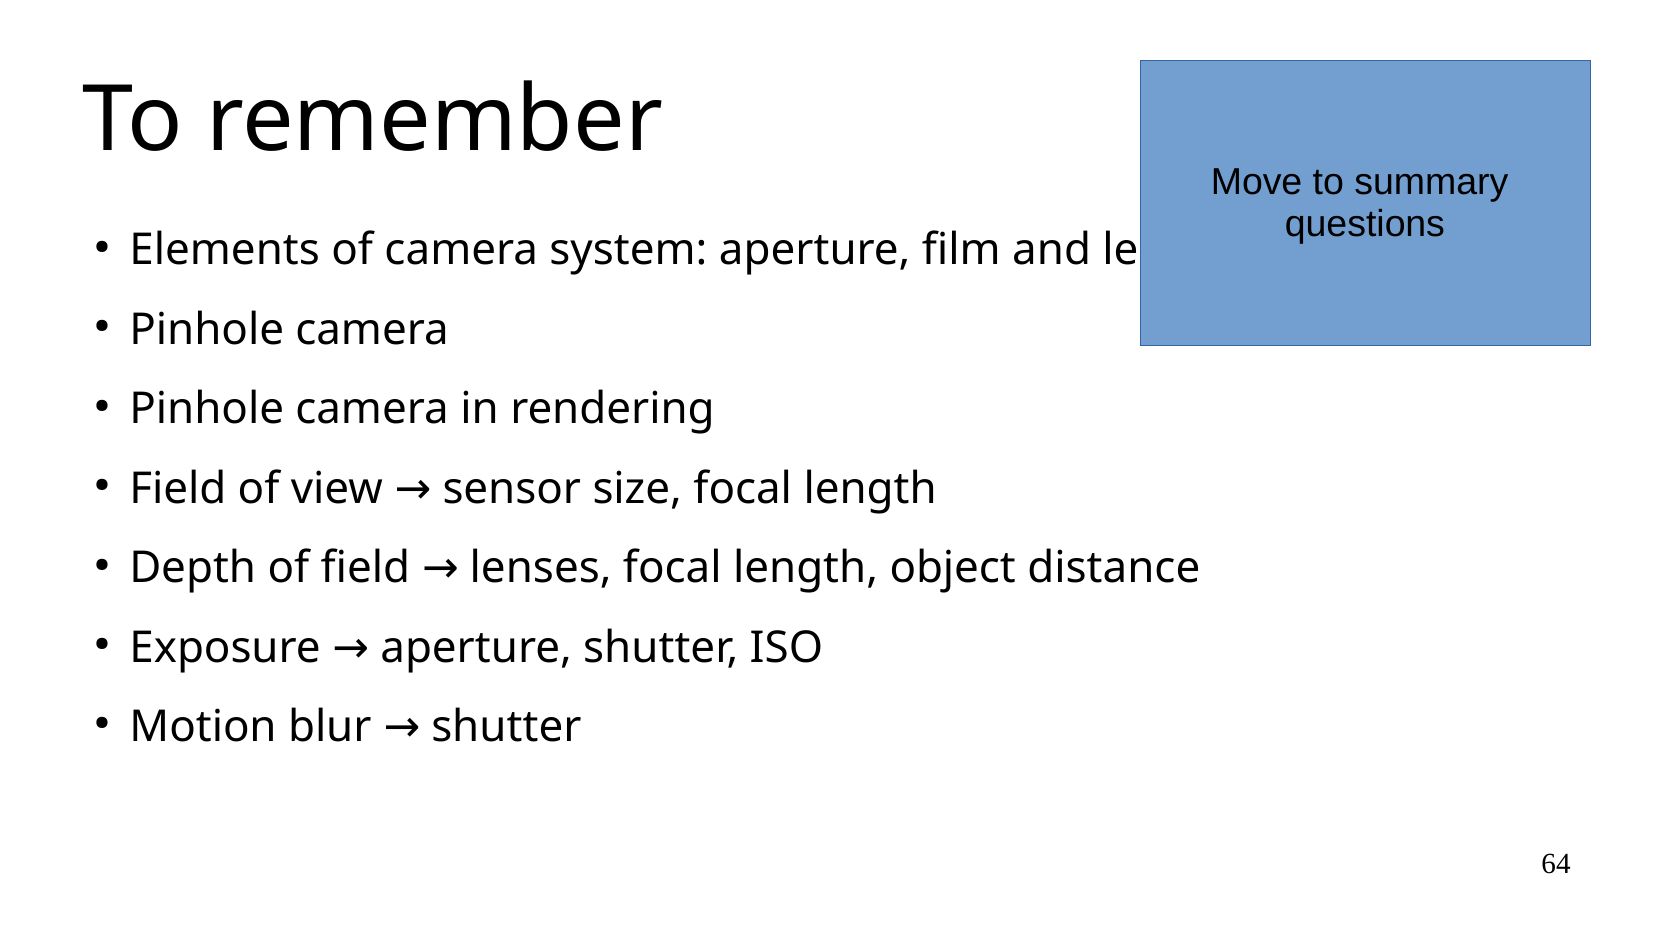

# To remember
Move to summary
questions
Elements of camera system: aperture, film and lens
Pinhole camera
Pinhole camera in rendering
Field of view → sensor size, focal length
Depth of field → lenses, focal length, object distance
Exposure → aperture, shutter, ISO
Motion blur → shutter
64